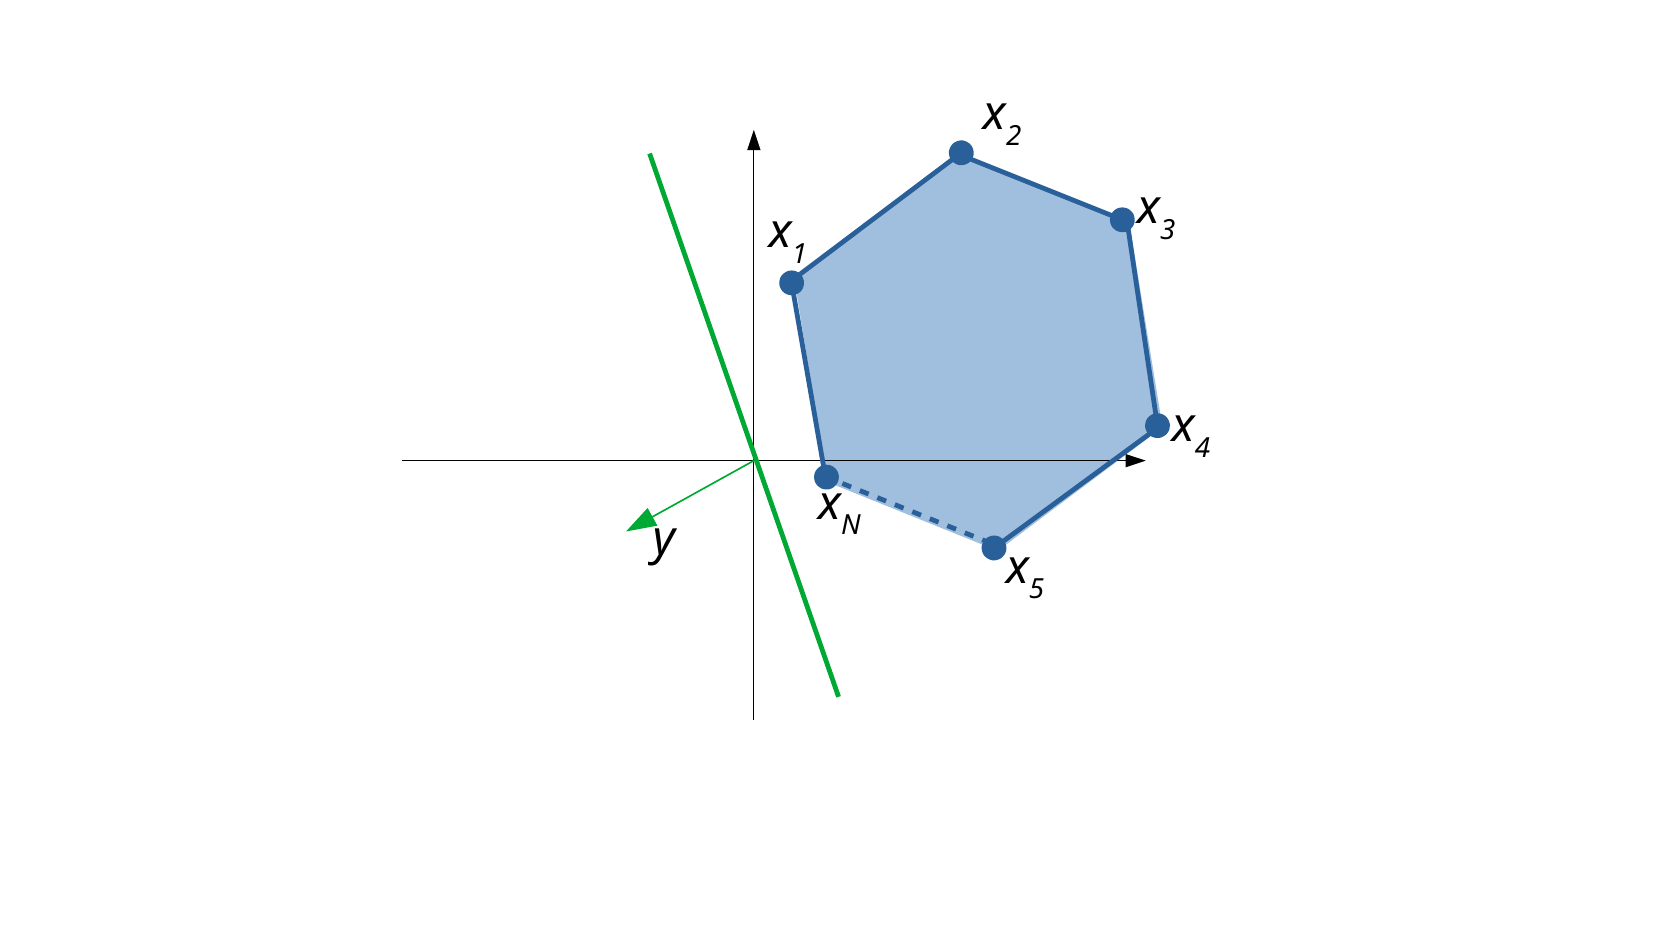

x2
x3
x1
x4
xN
y
x5